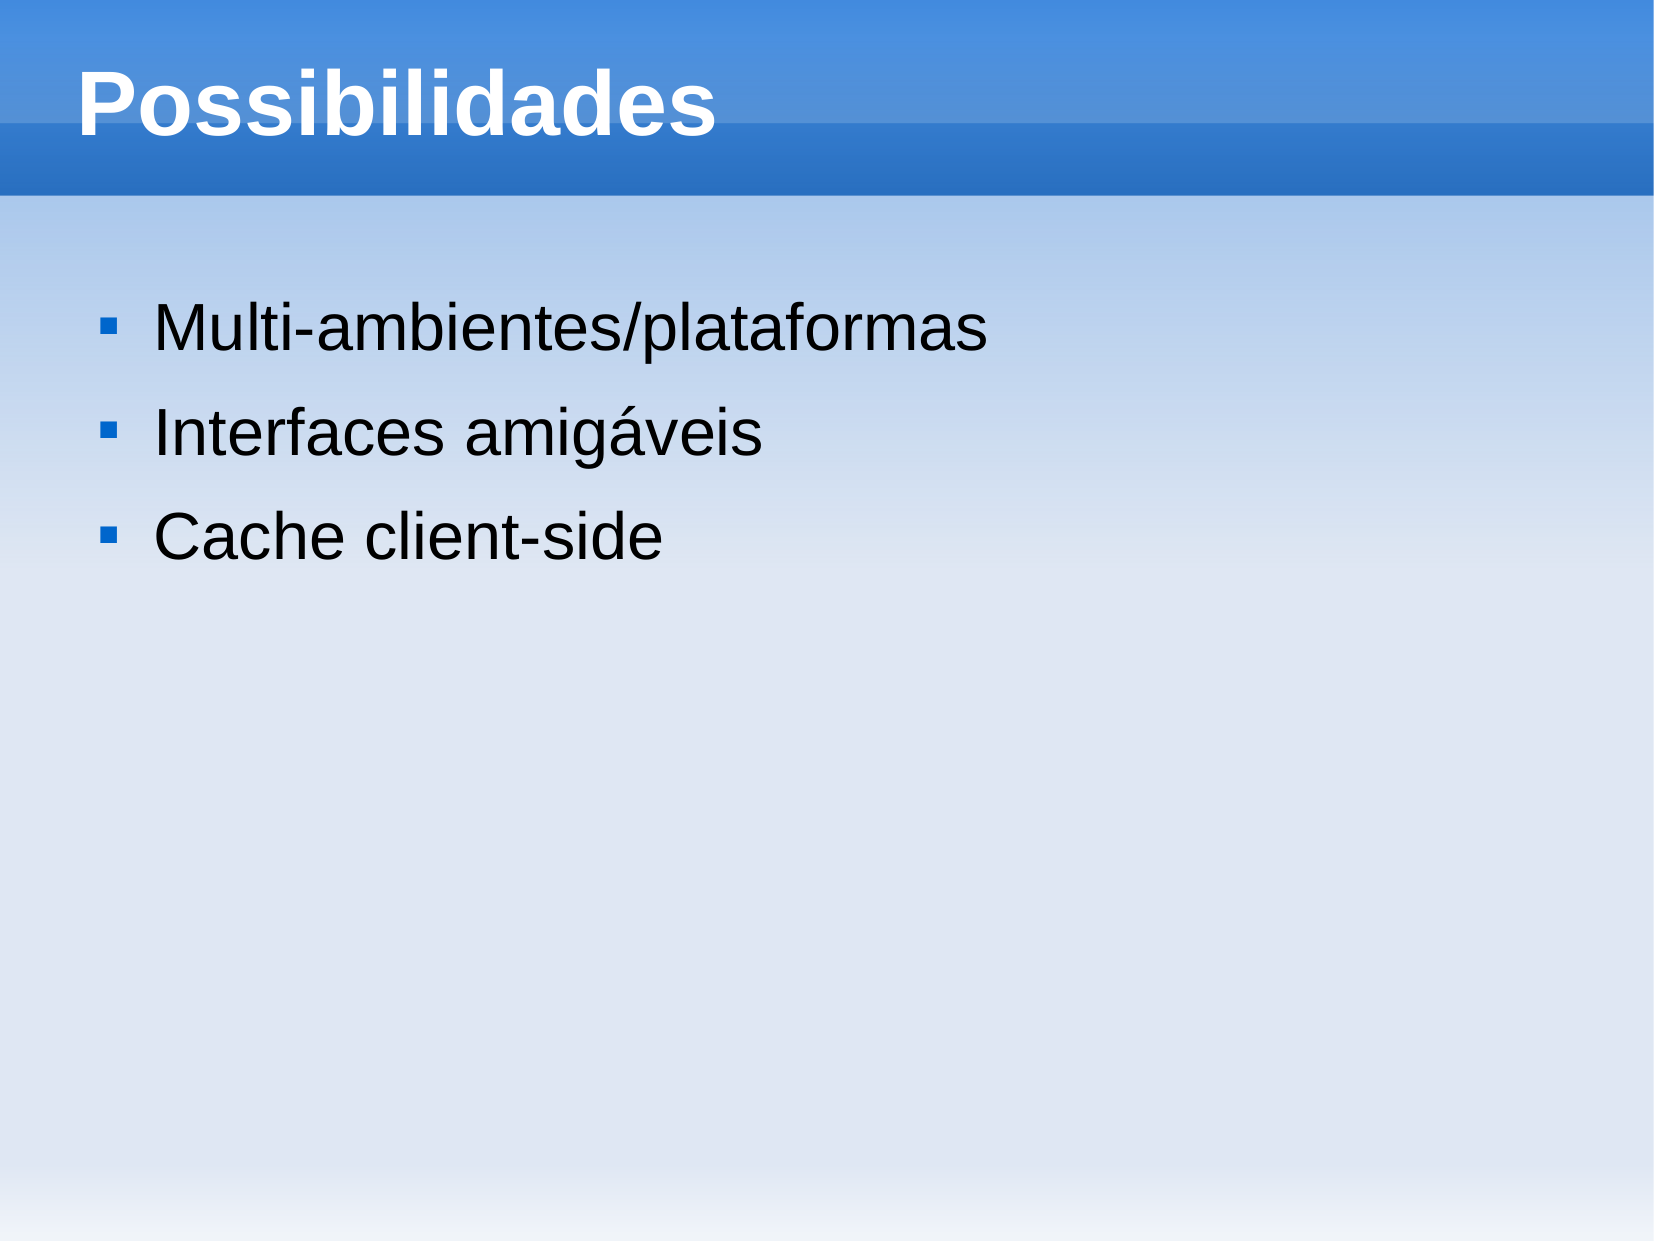

# Possibilidades
Multi-ambientes/plataformas
Interfaces amigáveis
Cache client-side